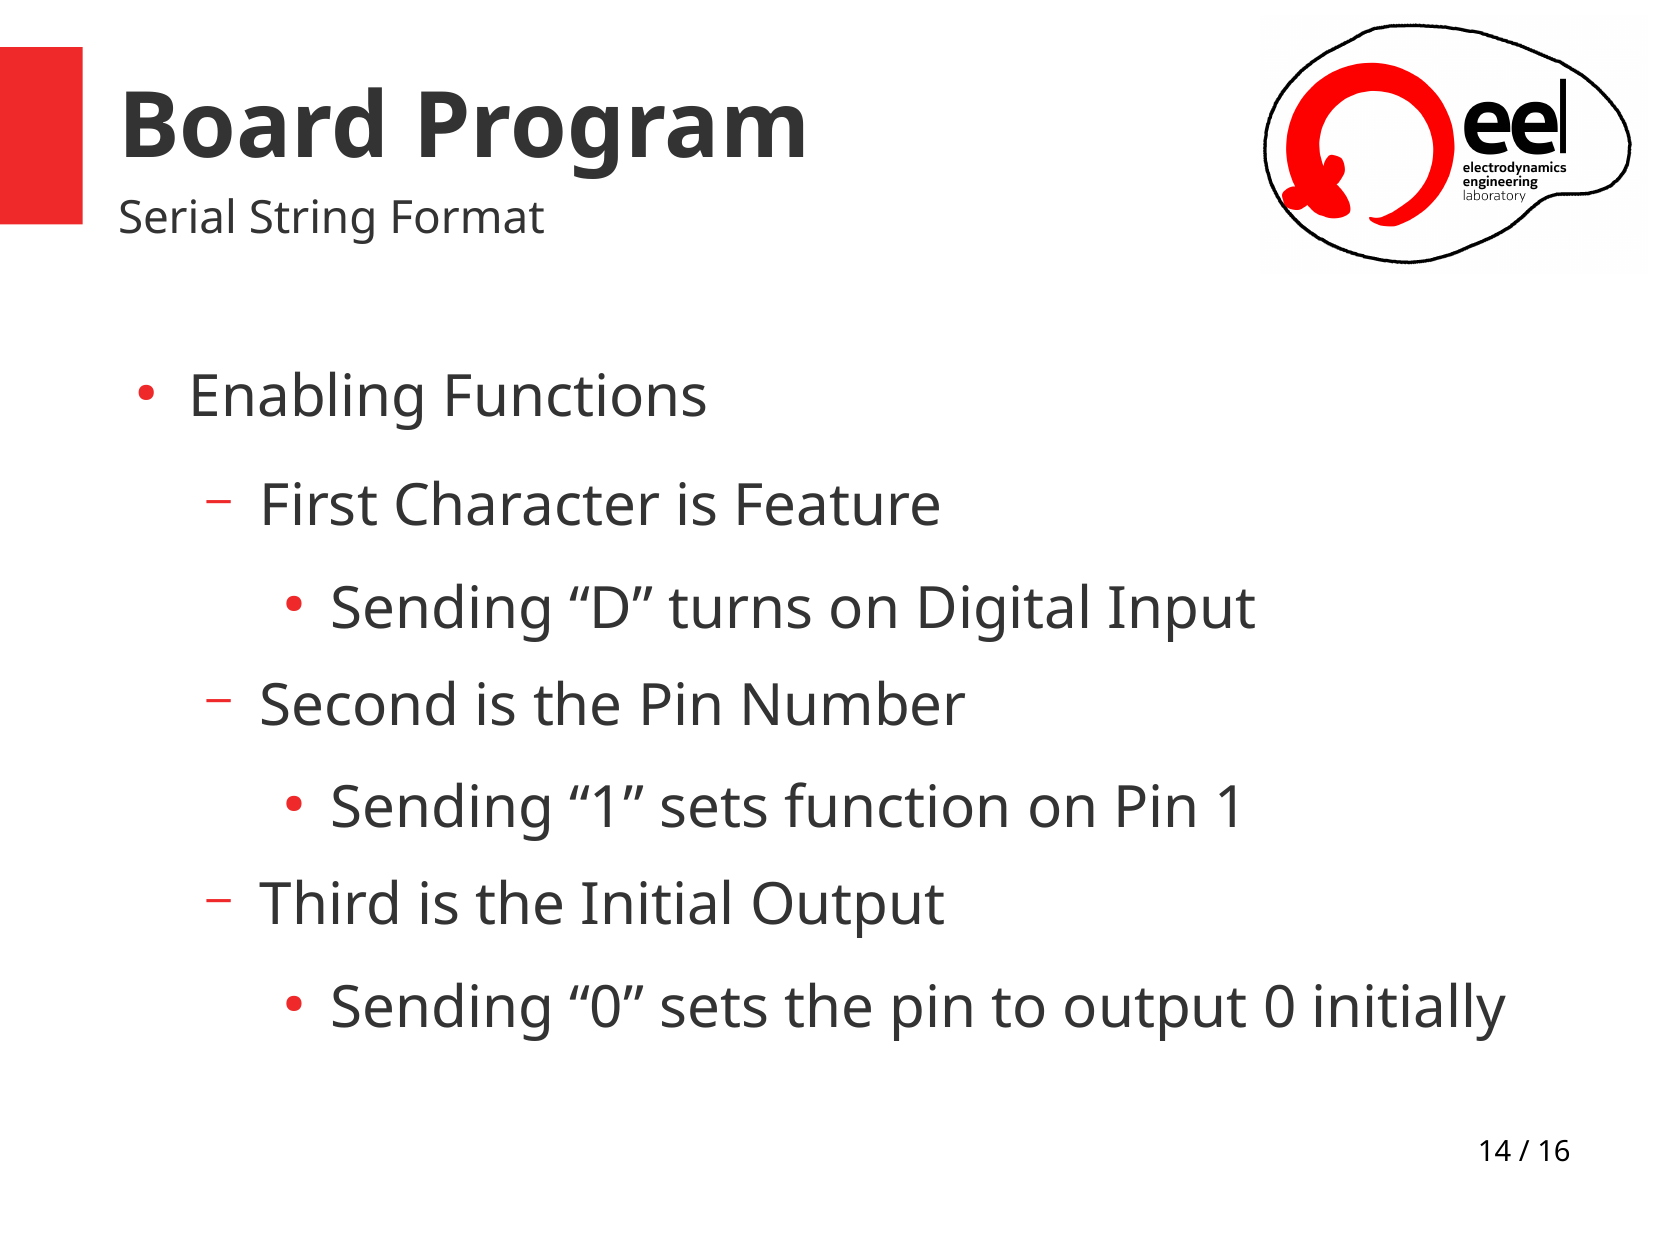

# Board Program Serial String Format
Enabling Functions
First Character is Feature
Sending “D” turns on Digital Input
Second is the Pin Number
Sending “1” sets function on Pin 1
Third is the Initial Output
Sending “0” sets the pin to output 0 initially
14